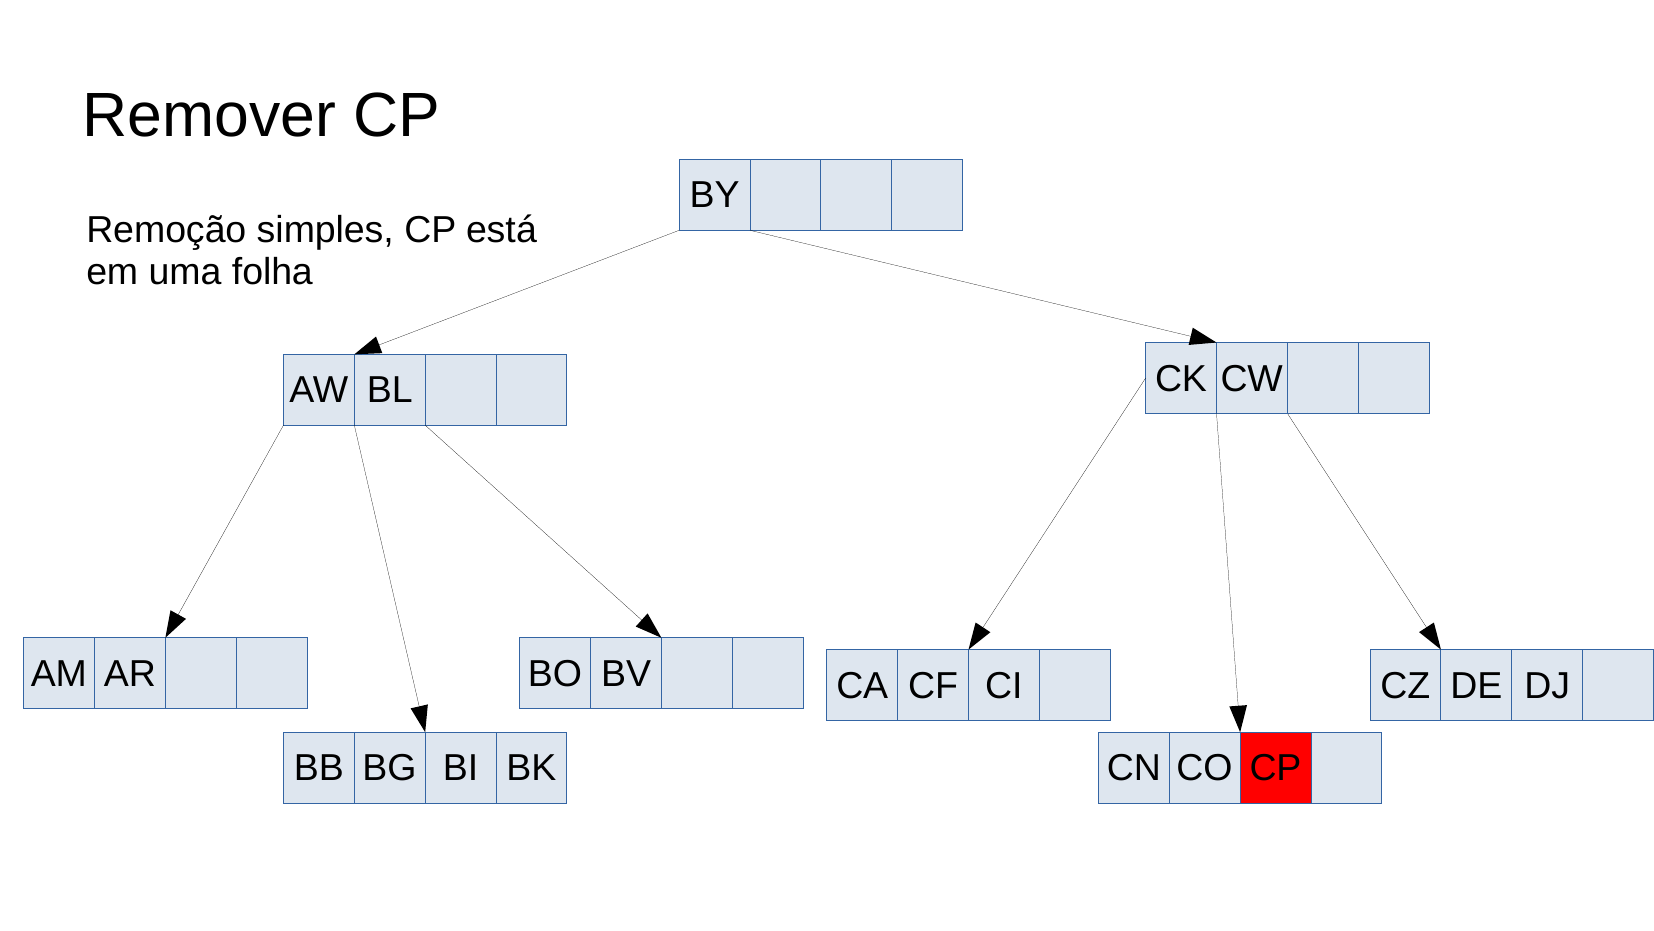

# Remover CP
BY
Remoção simples, CP está
em uma folha
CK
CW
AW
BL
AM
AR
BO
BV
CA
CF
CI
CZ
DE
DJ
BB
BG
BI
BK
CN
CO
CP